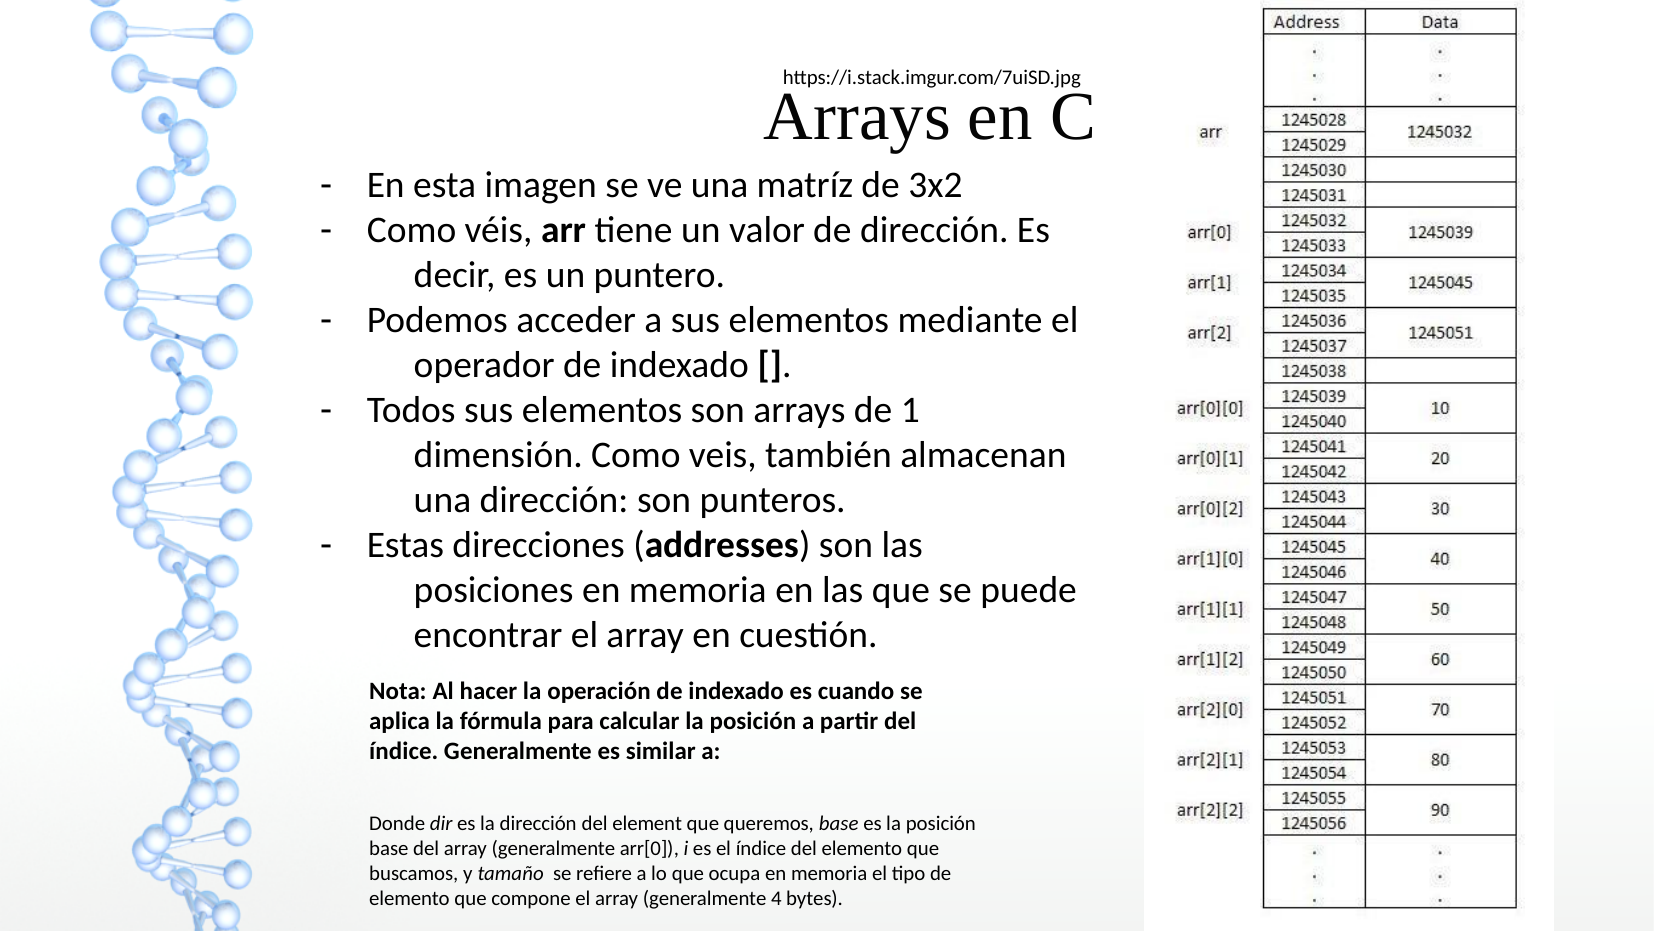

# Arrays en C
https://i.stack.imgur.com/7uiSD.jpg
En esta imagen se ve una matríz de 3x2
Como véis, arr tiene un valor de dirección. Es decir, es un puntero.
Podemos acceder a sus elementos mediante el operador de indexado [].
Todos sus elementos son arrays de 1 dimensión. Como veis, también almacenan una dirección: son punteros.
Estas direcciones (addresses) son las posiciones en memoria en las que se puede encontrar el array en cuestión.
Nota: Al hacer la operación de indexado es cuando se aplica la fórmula para calcular la posición a partir del índice. Generalmente es similar a:
Donde dir es la dirección del element que queremos, base es la posición base del array (generalmente arr[0]), i es el índice del elemento que buscamos, y tamaño se refiere a lo que ocupa en memoria el tipo de elemento que compone el array (generalmente 4 bytes).
3